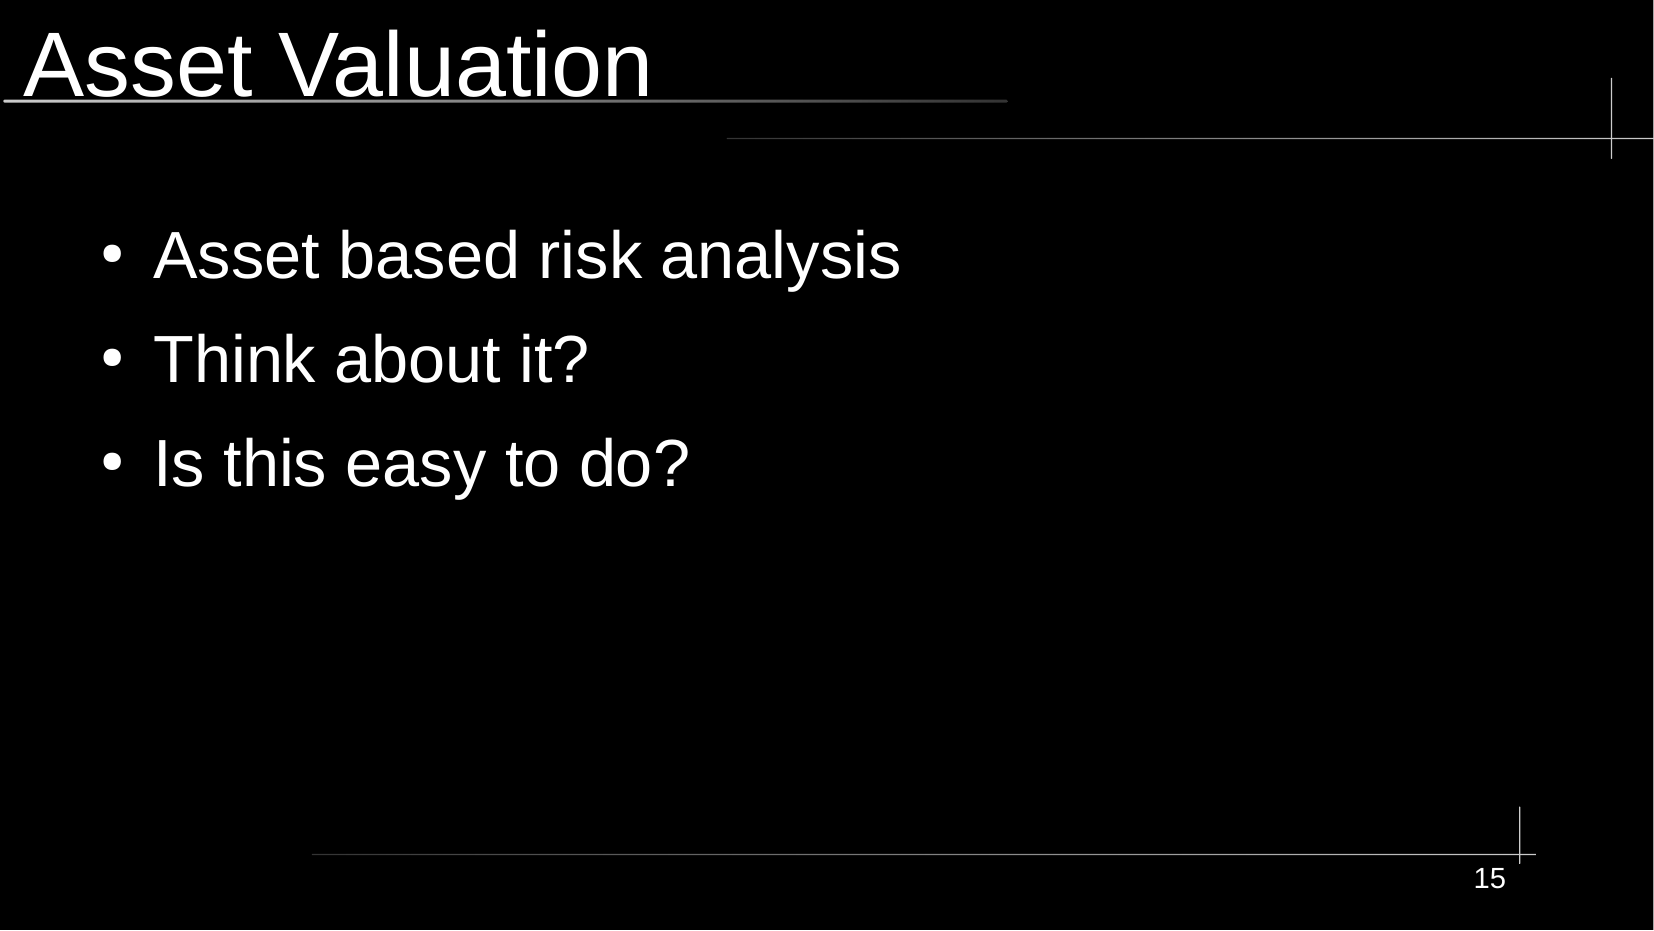

# Asset Valuation
Asset based risk analysis
Think about it?
Is this easy to do?
15